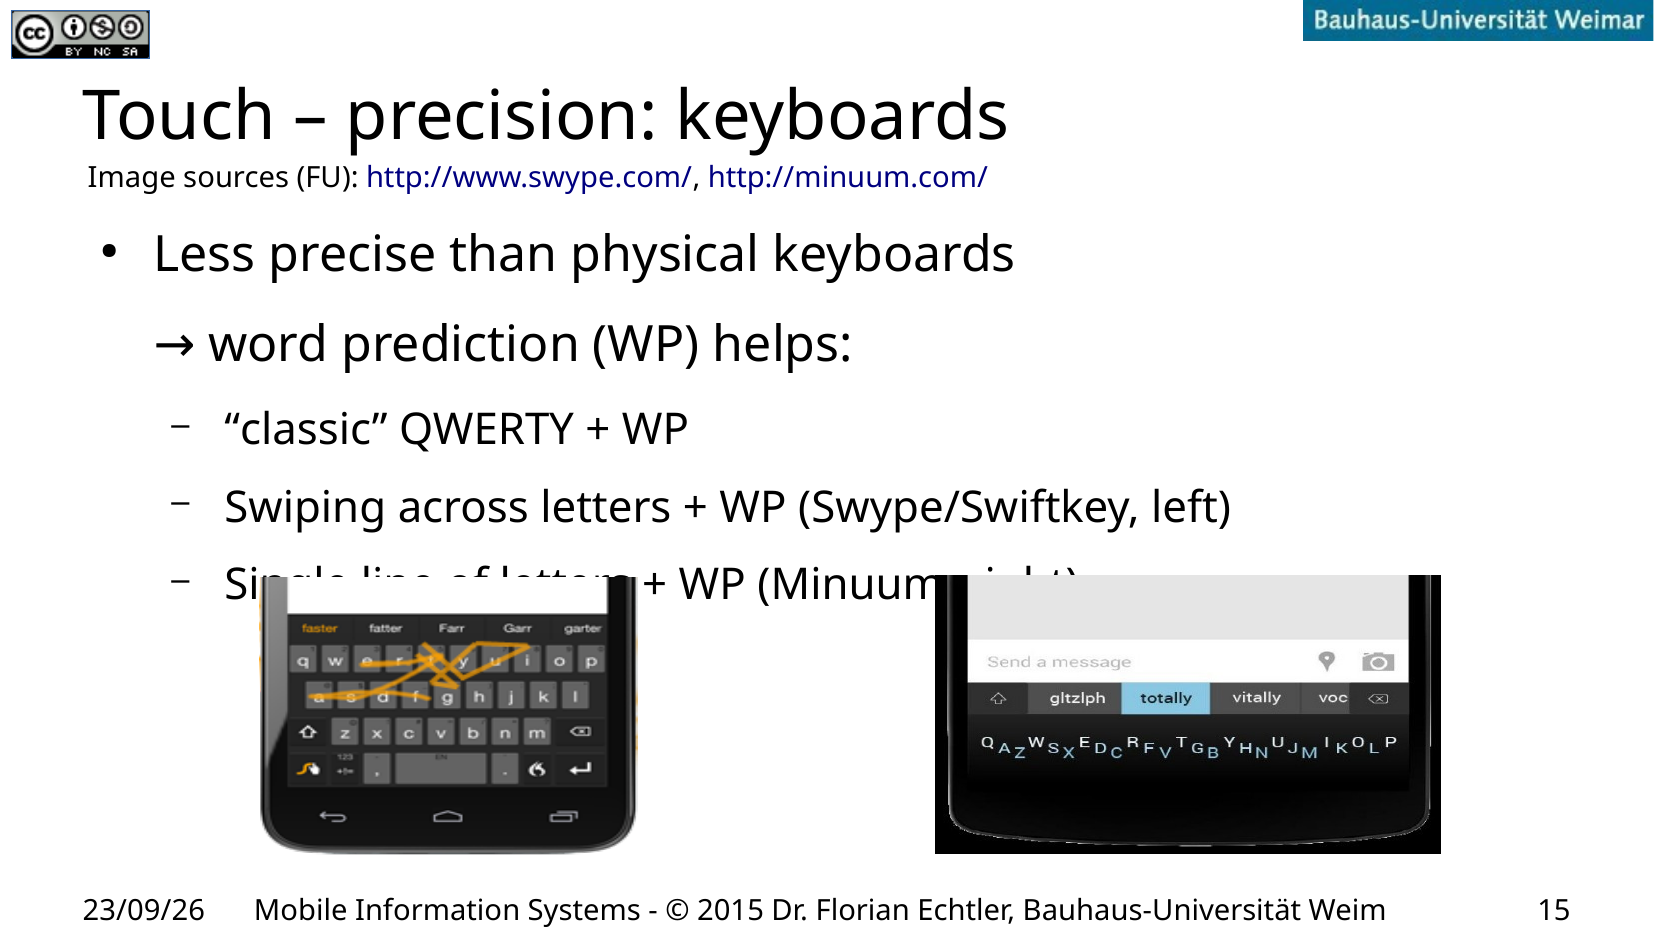

# Touch – precision: keyboards
Image sources (FU): http://www.swype.com/, http://minuum.com/
Less precise than physical keyboards
→ word prediction (WP) helps:
“classic” QWERTY + WP
Swiping across letters + WP (Swype/Swiftkey, left)
Single line of letters + WP (Minuum, right)
Mobile Information Systems - © 2015 Dr. Florian Echtler, Bauhaus-Universität Weimar
15